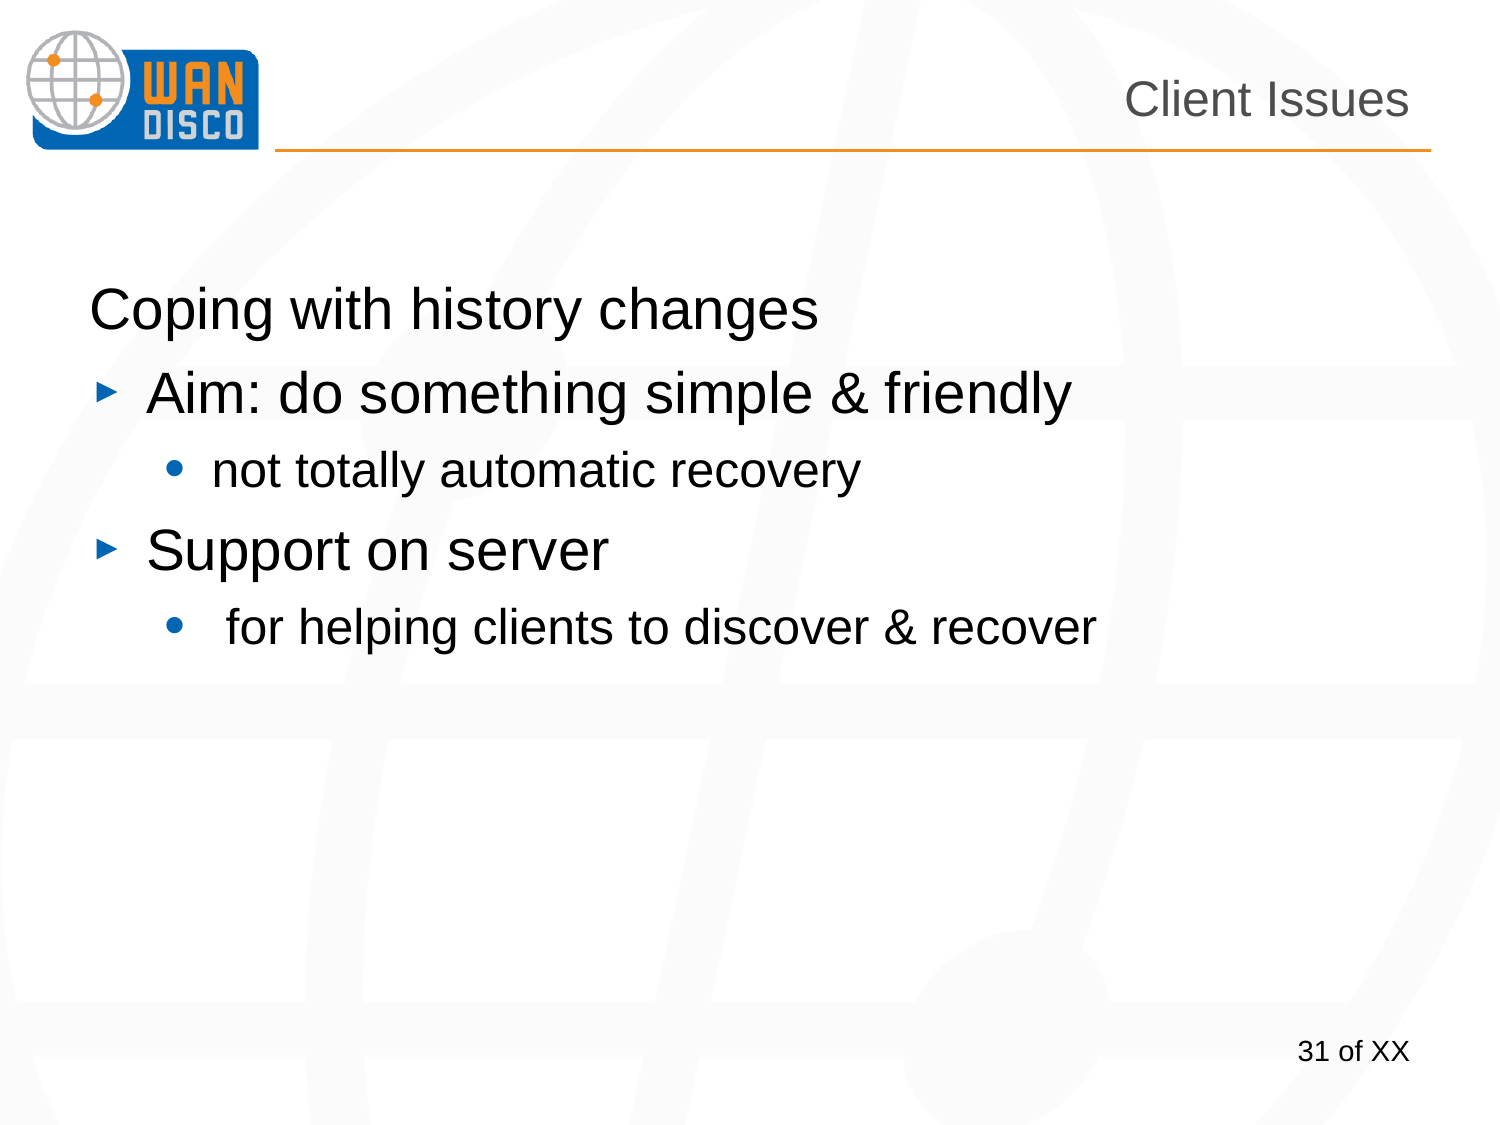

# Client Issues
Coping with history changes
Aim: do something simple & friendly
not totally automatic recovery
Support on server
 for helping clients to discover & recover
31